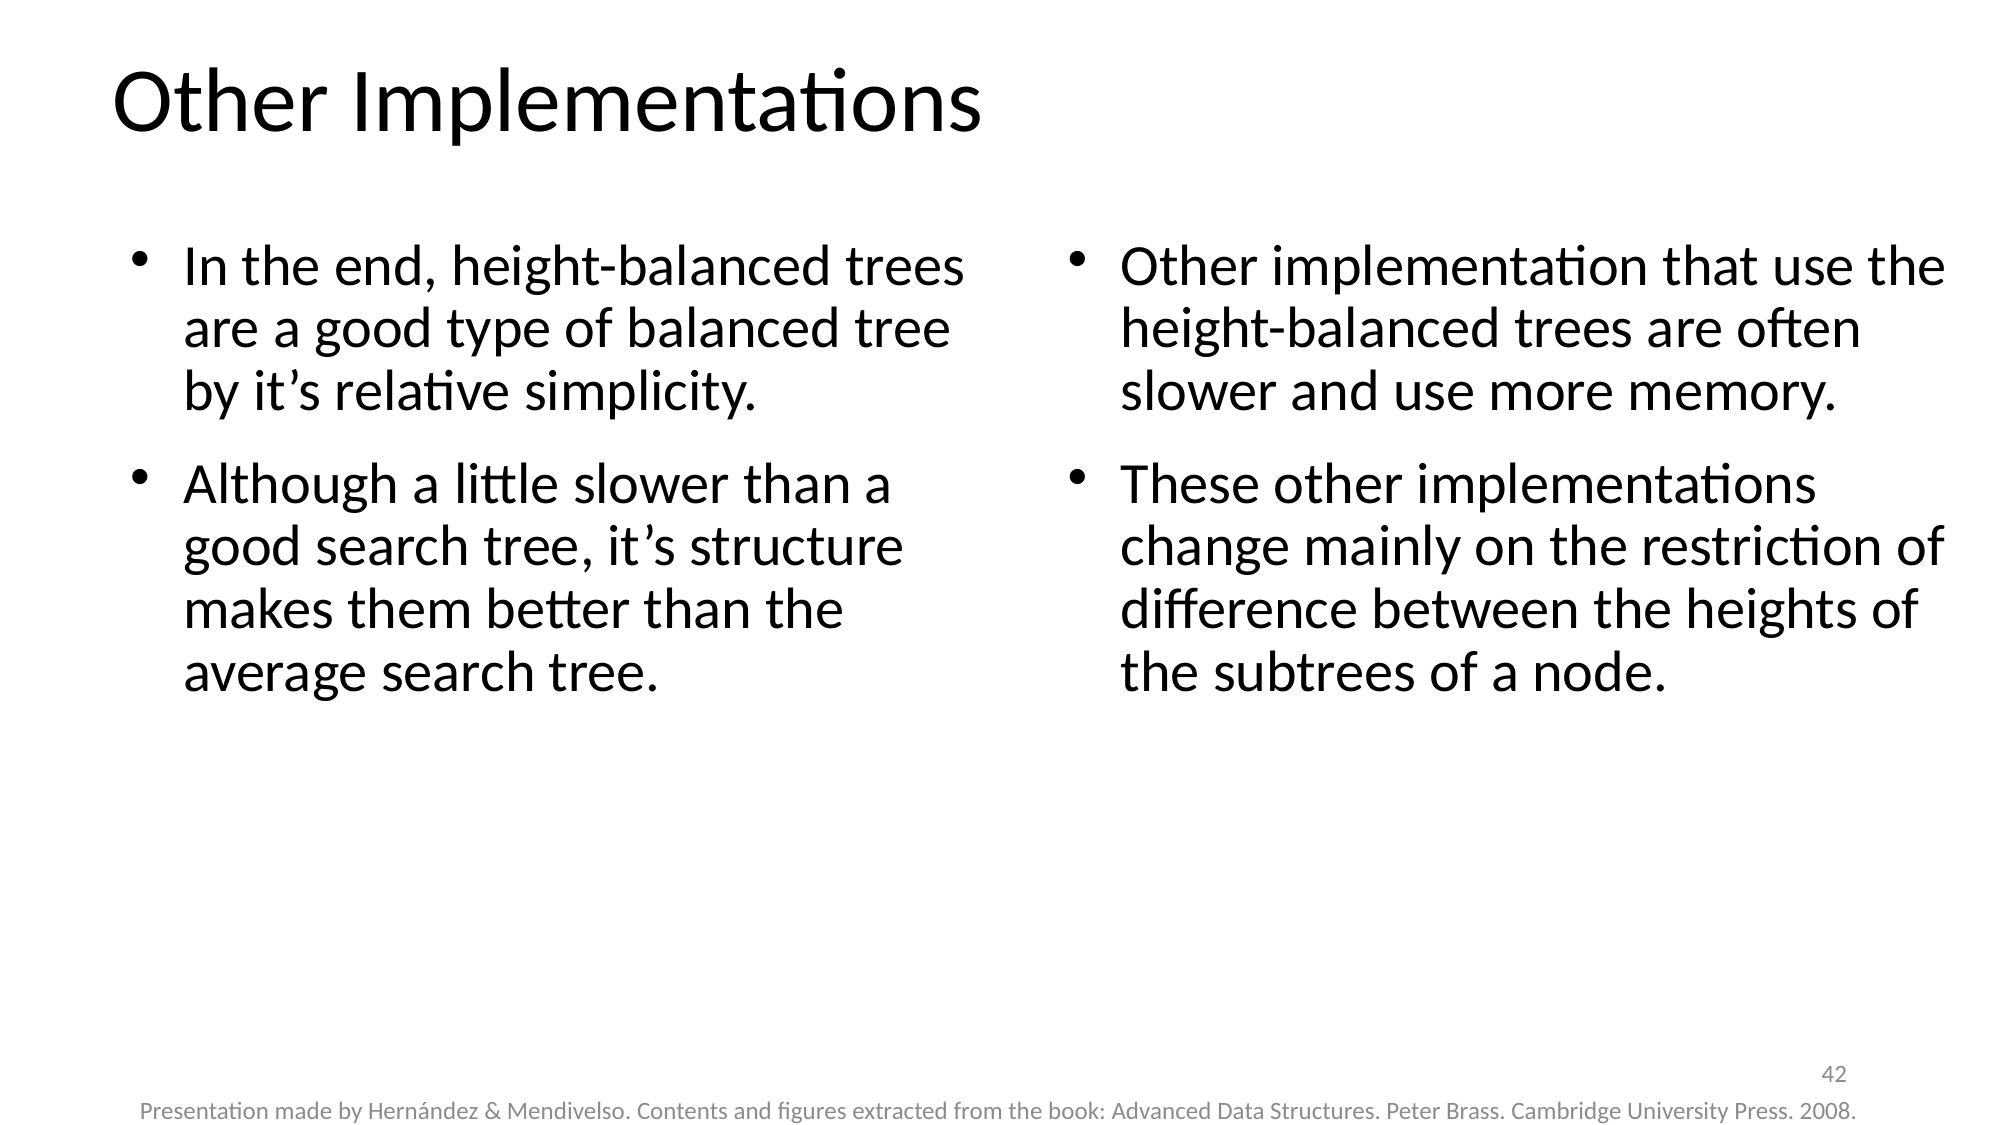

# Other Implementations
In the end, height-balanced trees are a good type of balanced tree by it’s relative simplicity.
Although a little slower than a good search tree, it’s structure makes them better than the average search tree.
Other implementation that use the height-balanced trees are often slower and use more memory.
These other implementations change mainly on the restriction of difference between the heights of the subtrees of a node.
42
Presentation made by Hernández & Mendivelso. Contents and figures extracted from the book: Advanced Data Structures. Peter Brass. Cambridge University Press. 2008.